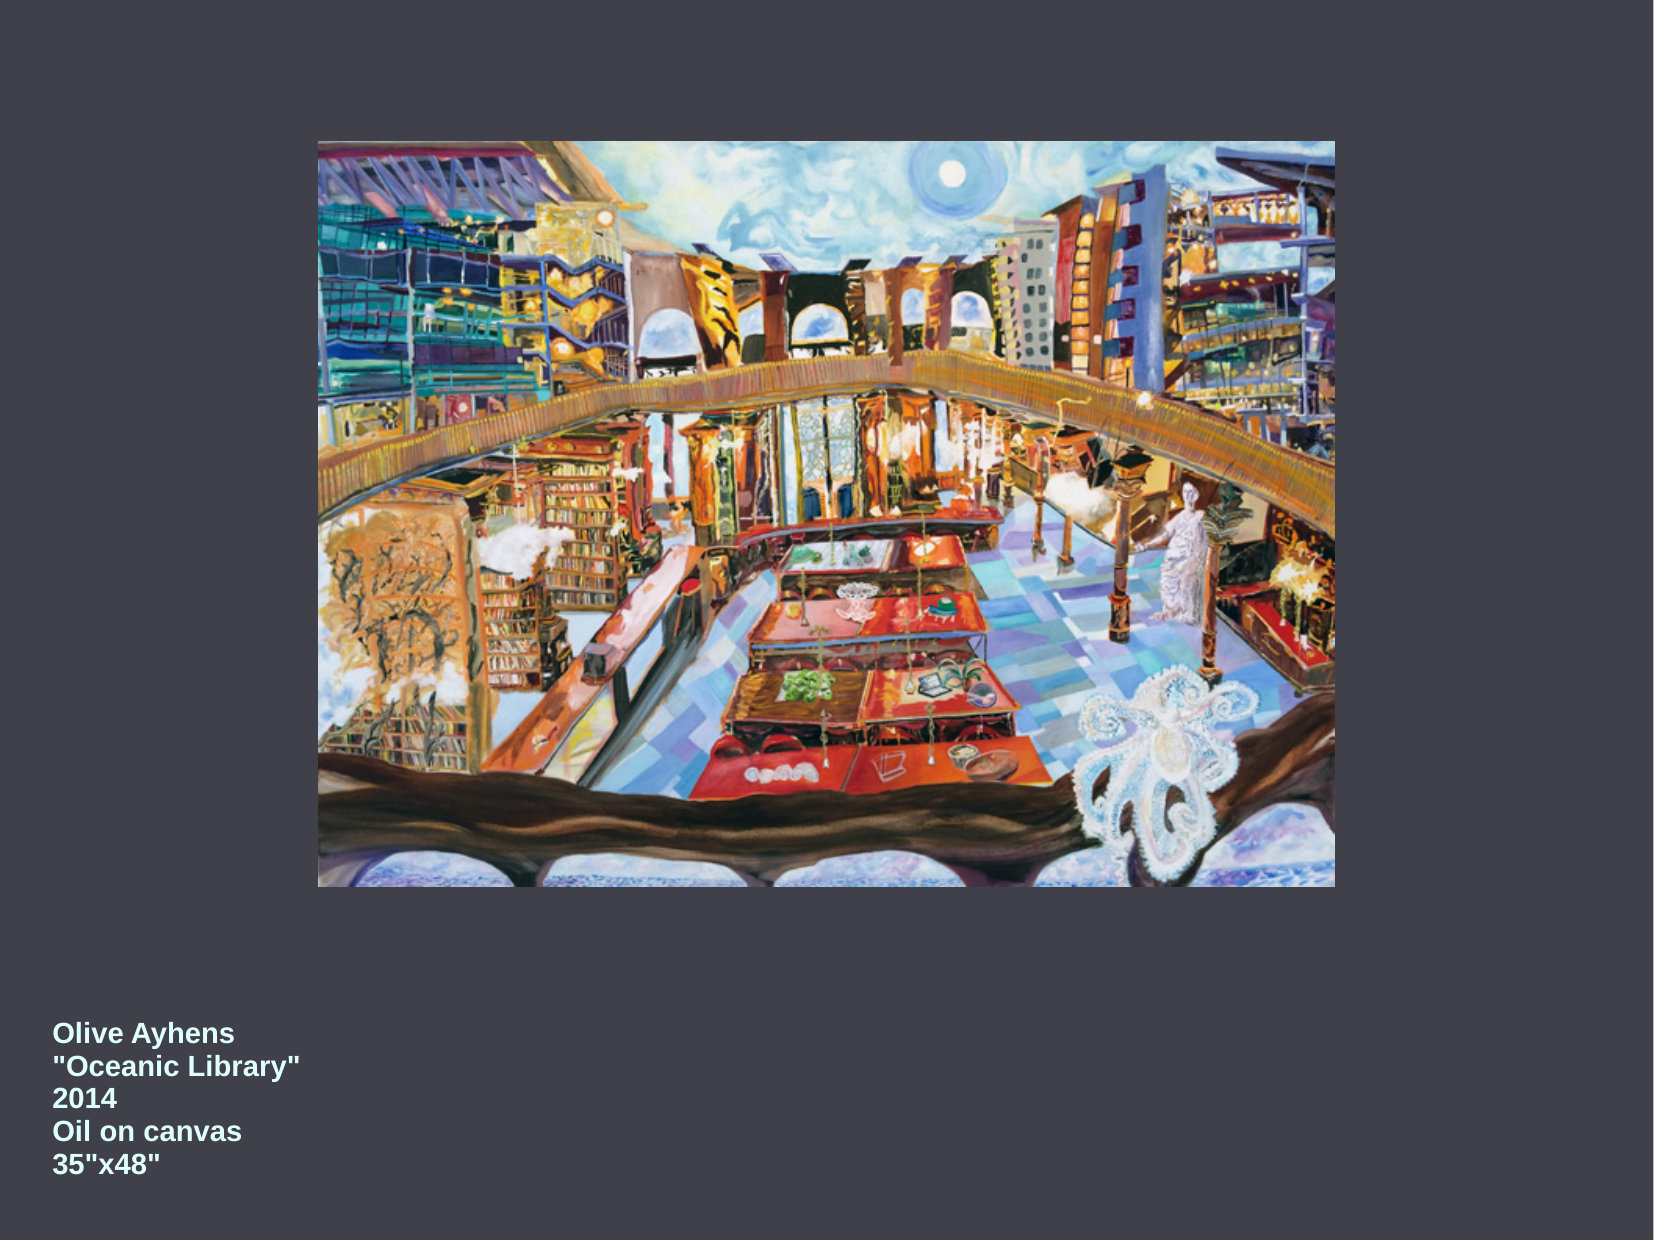

#
Olive Ayhens
"Oceanic Library"
2014
Oil on canvas
35"x48"